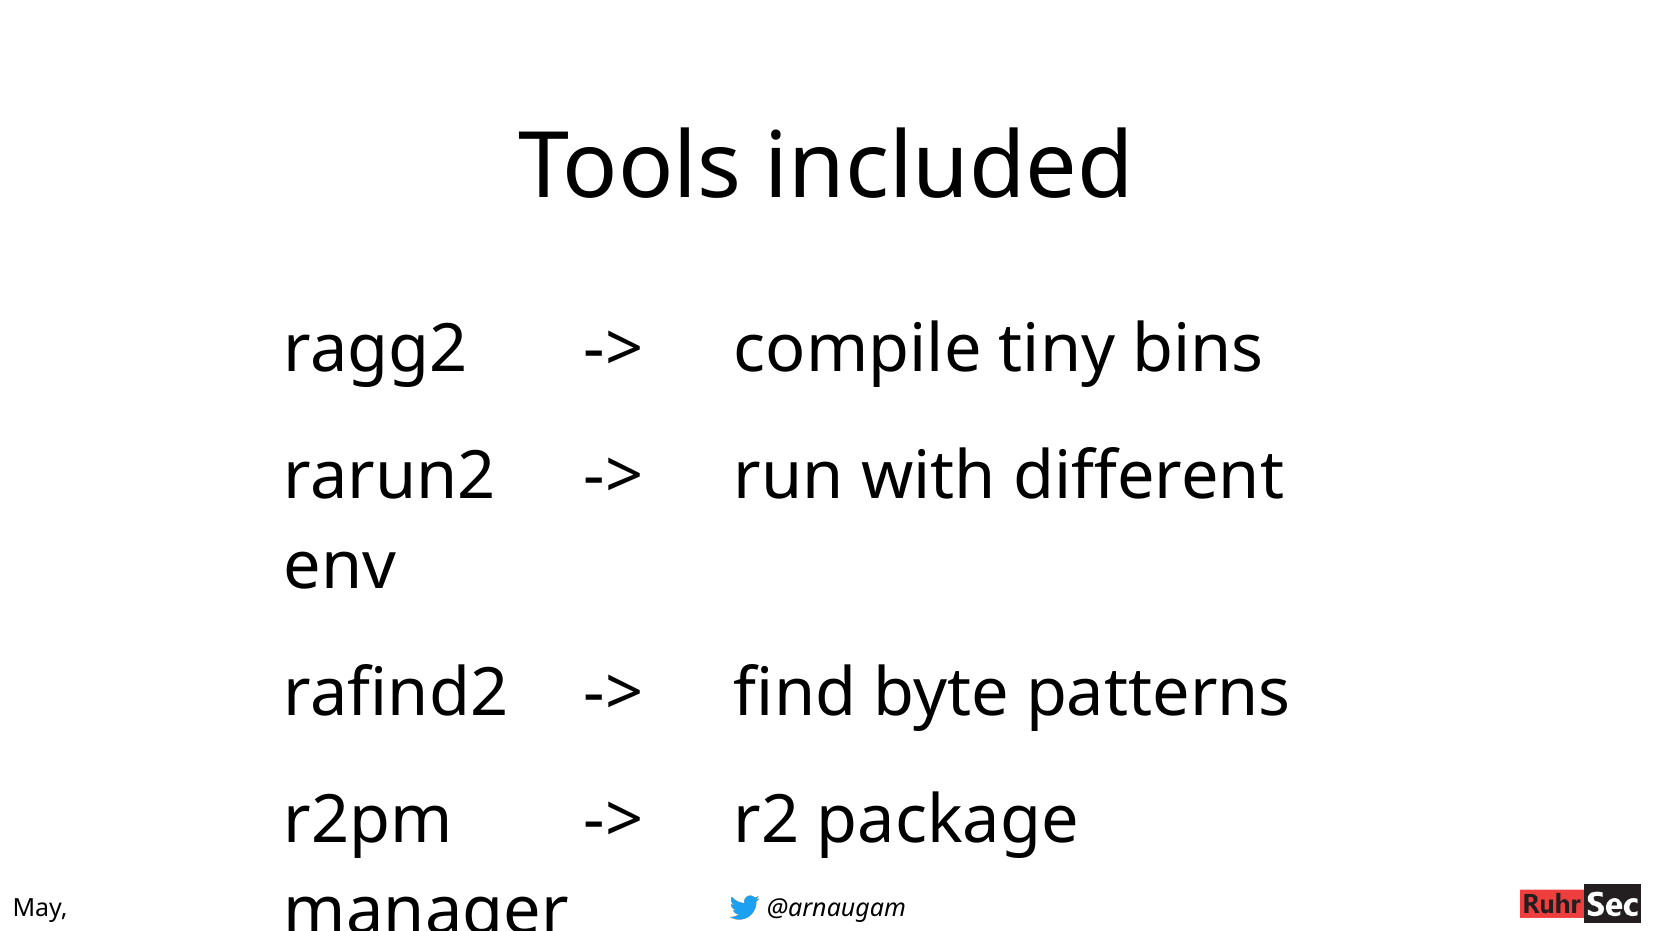

# Tools included
ragg2		-> 	compile tiny bins
rarun2		->		run with different env
rafind2		->		find byte patterns
r2pm		-> 	r2 package manager
radare2		-> 	main tool